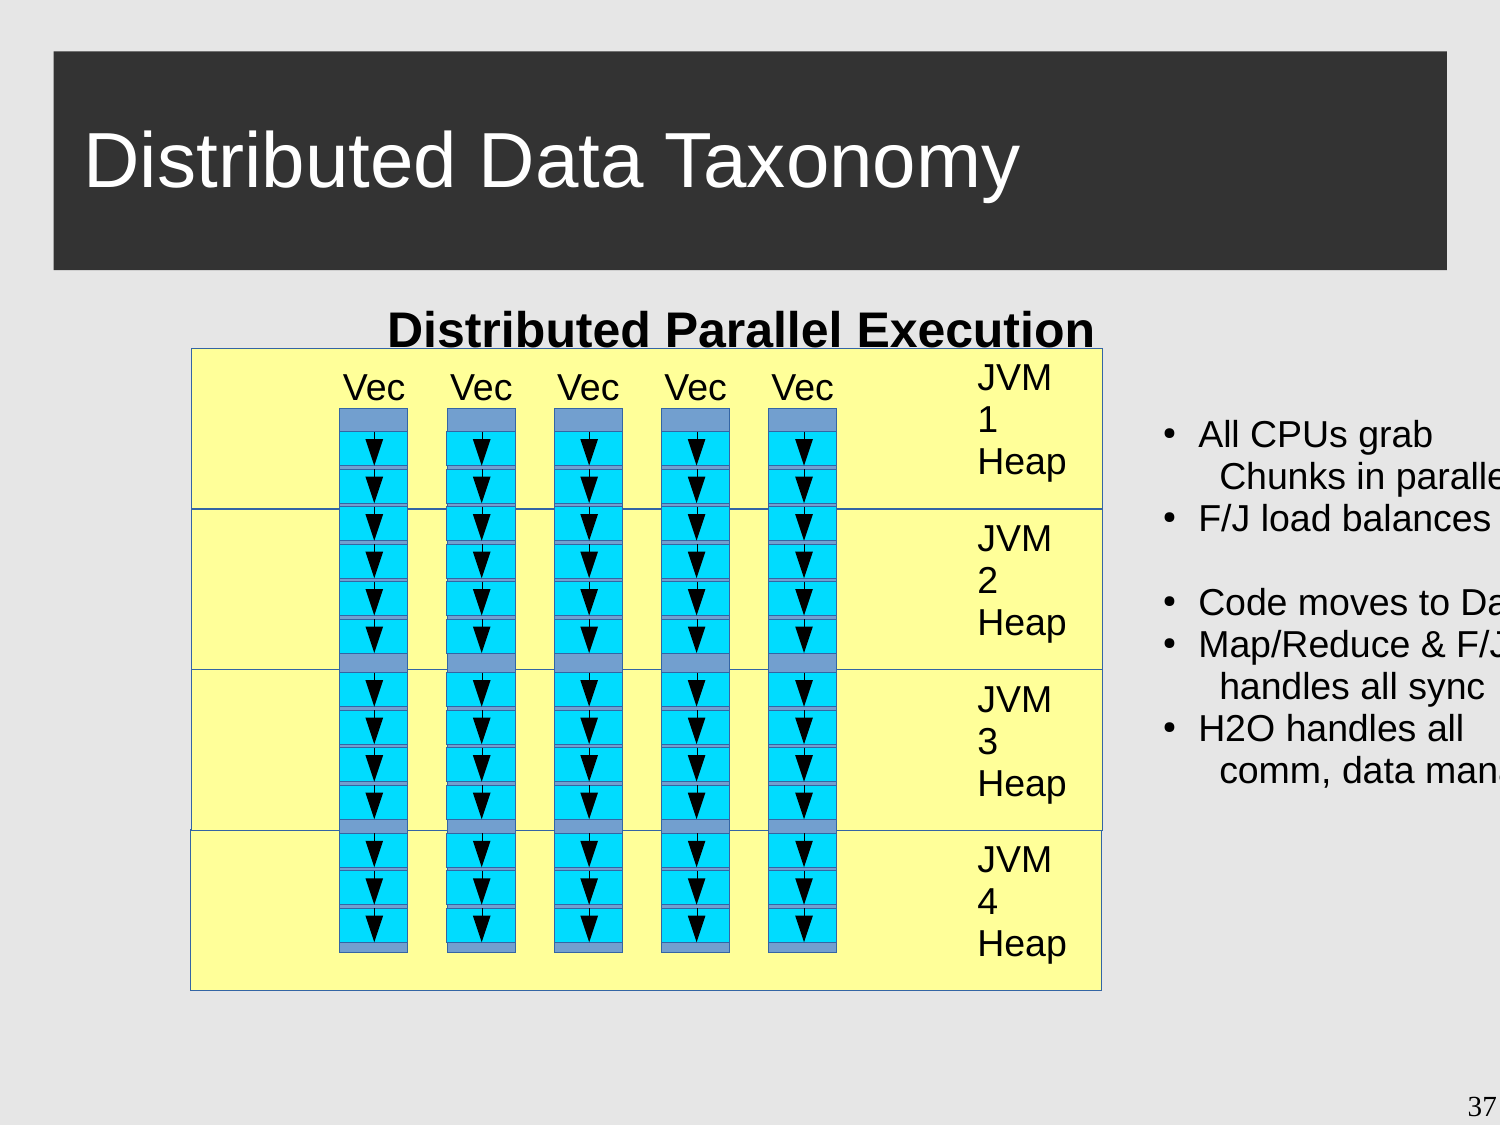

# Distributed Data Taxonomy
Distributed Parallel Execution
JVM 1 Heap
Vec
Vec
Vec
Vec
Vec
All CPUs grab
 Chunks in parallel
F/J load balances
Code moves to Data
Map/Reduce & F/J
 handles all sync
H2O handles all
 comm, data manage
JVM 2 Heap
JVM 3 Heap
JVM 4 Heap
37